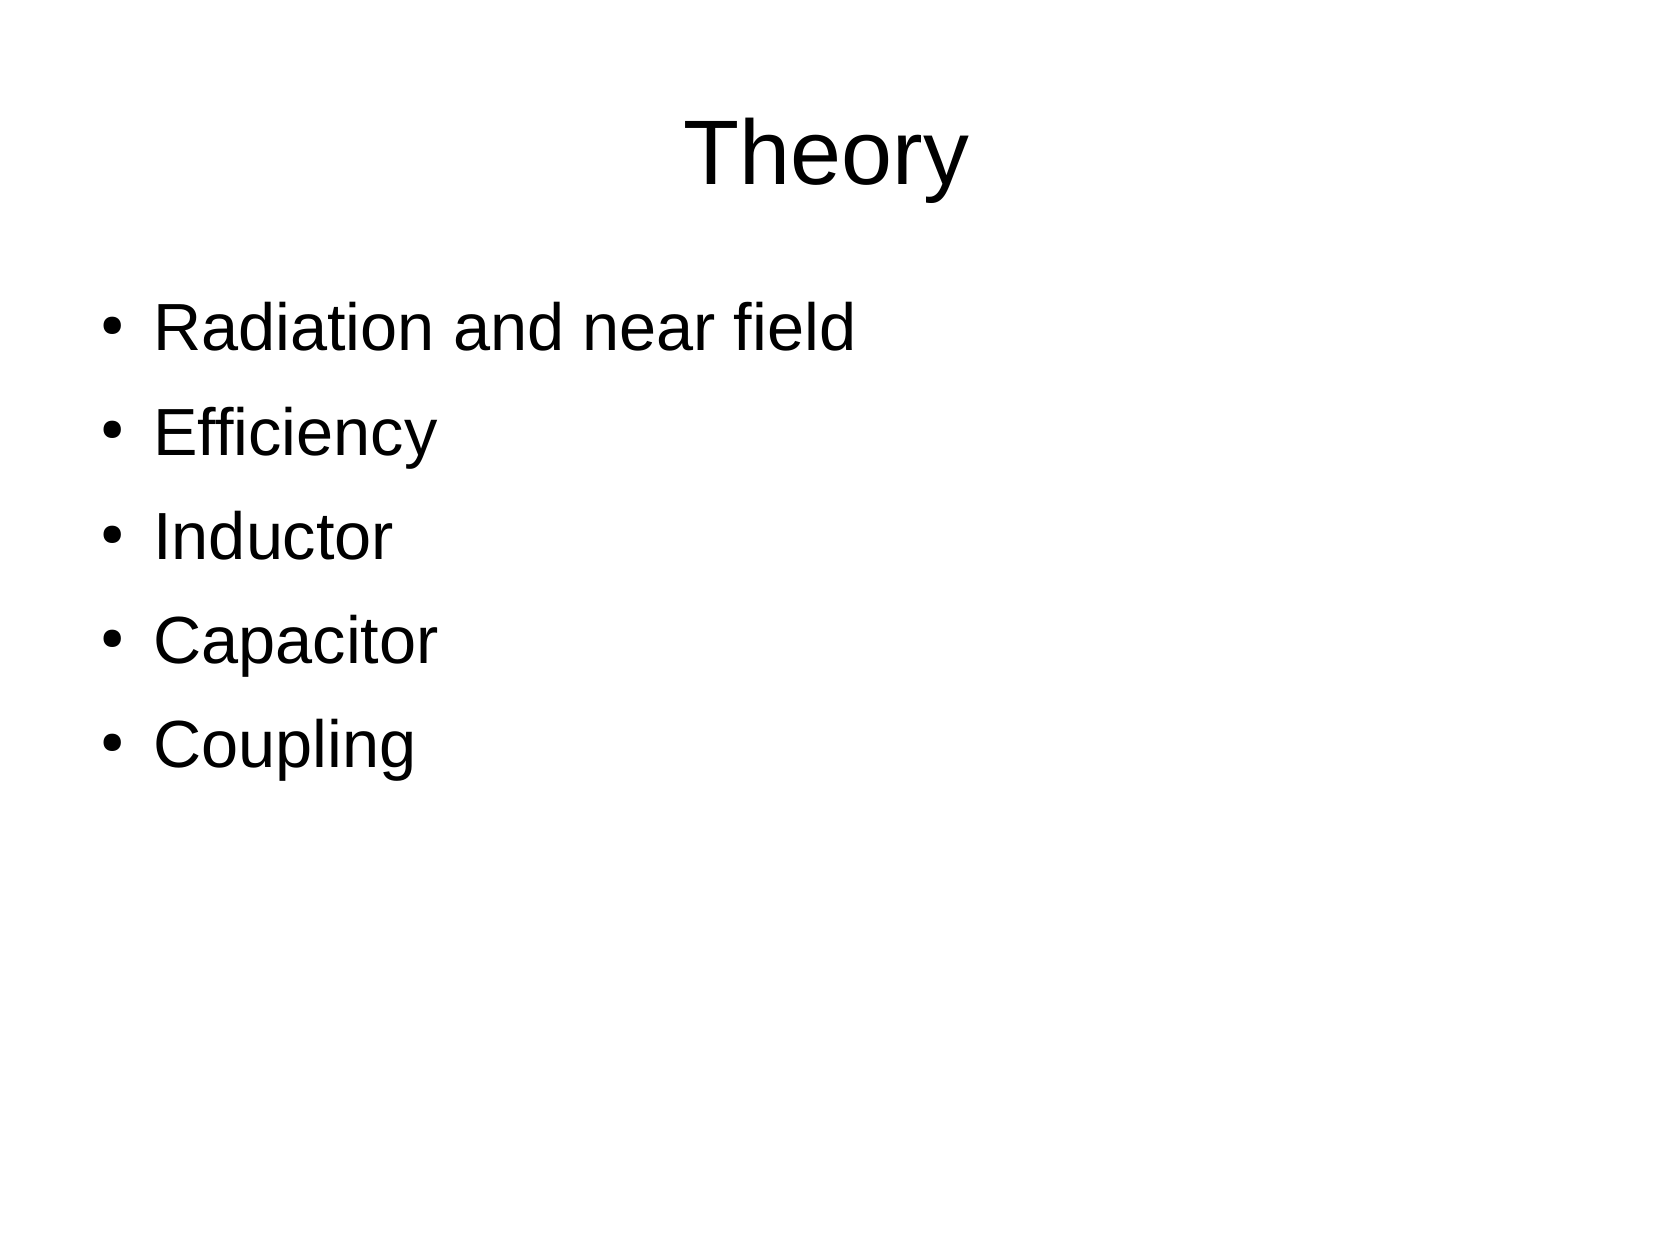

# Theory
Radiation and near field
Efficiency
Inductor
Capacitor
Coupling